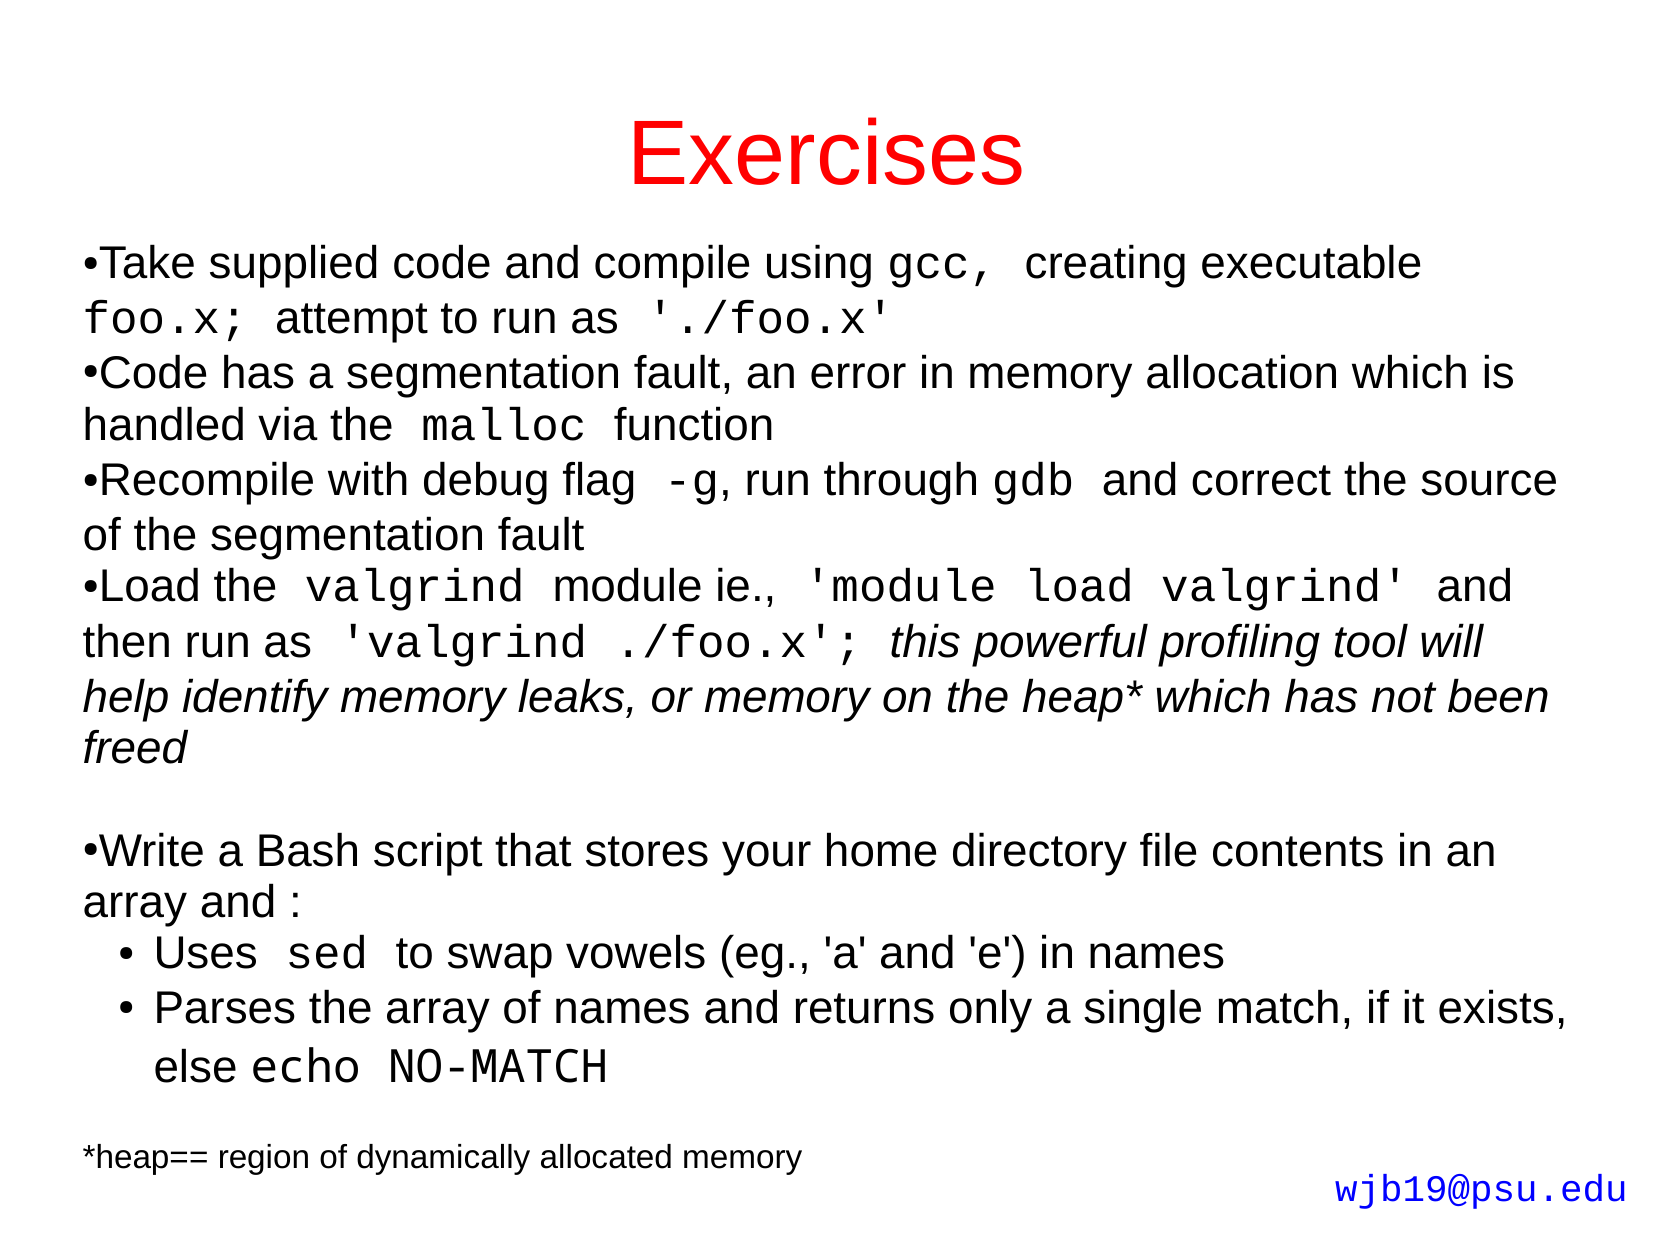

# Exercises
Take supplied code and compile using gcc, creating executable foo.x; attempt to run as './foo.x'
Code has a segmentation fault, an error in memory allocation which is handled via the malloc function
Recompile with debug flag -g, run through gdb and correct the source of the segmentation fault
Load the valgrind module ie., 'module load valgrind' and then run as 'valgrind ./foo.x'; this powerful profiling tool will help identify memory leaks, or memory on the heap* which has not been freed
Write a Bash script that stores your home directory file contents in an array and :
Uses sed to swap vowels (eg., 'a' and 'e') in names
Parses the array of names and returns only a single match, if it exists, else echo NO-MATCH
*heap== region of dynamically allocated memory
wjb19@psu.edu